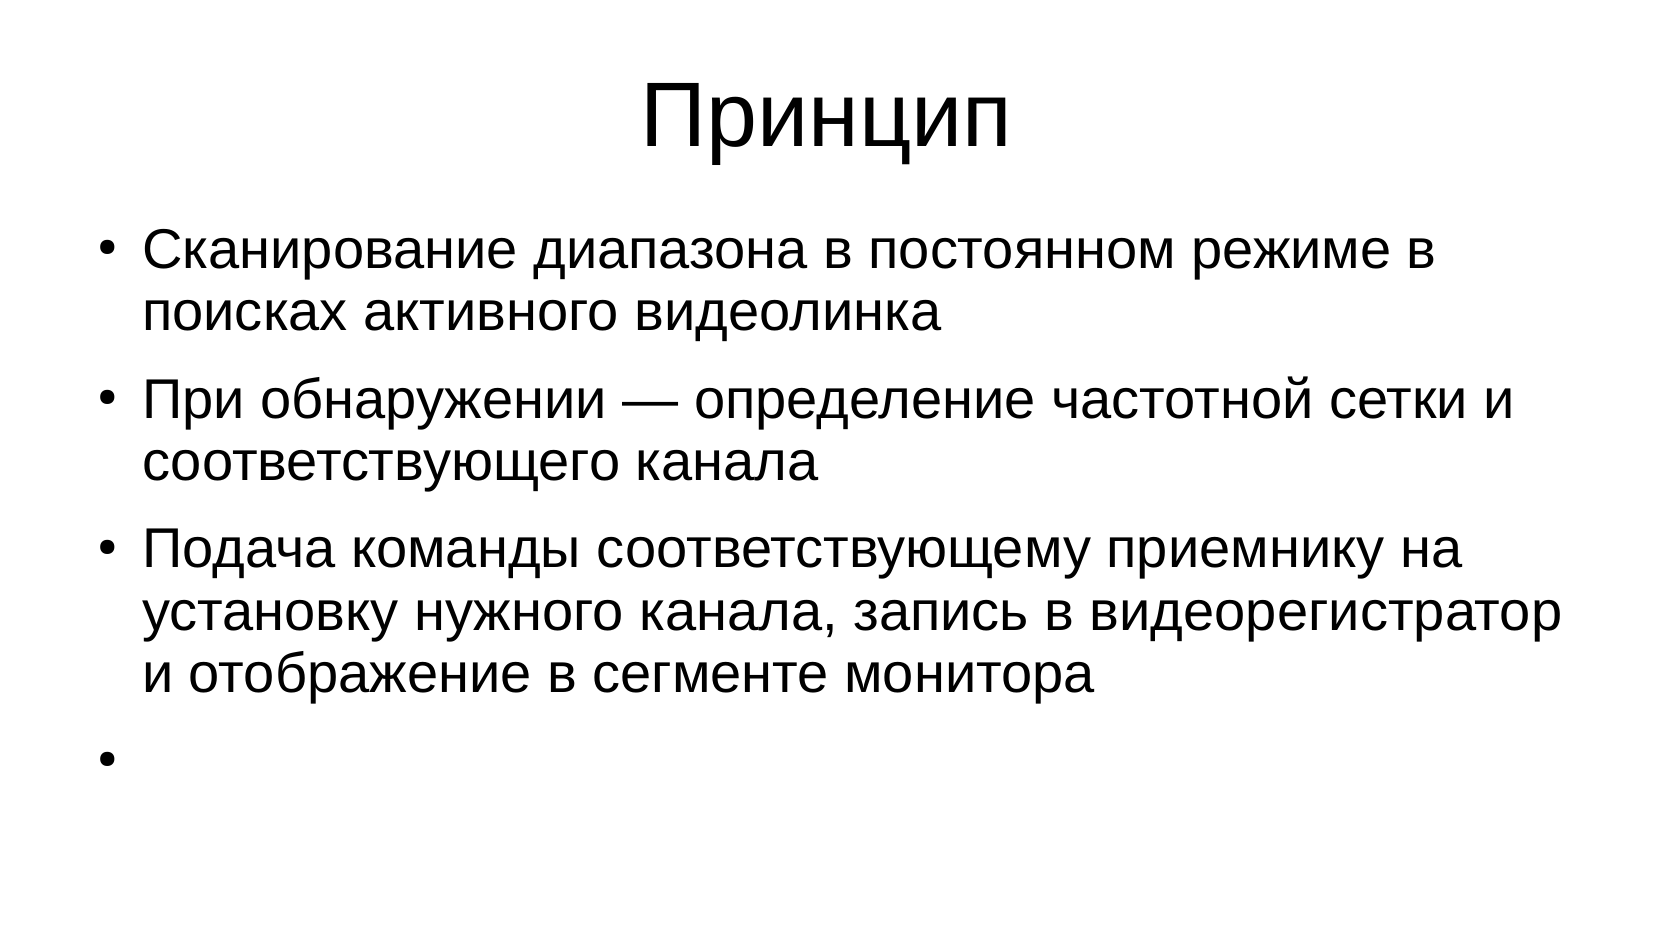

# Принцип
Сканирование диапазона в постоянном режиме в поисках активного видеолинка
При обнаружении — определение частотной сетки и соответствующего канала
Подача команды соответствующему приемнику на установку нужного канала, запись в видеорегистратор и отображение в сегменте монитора